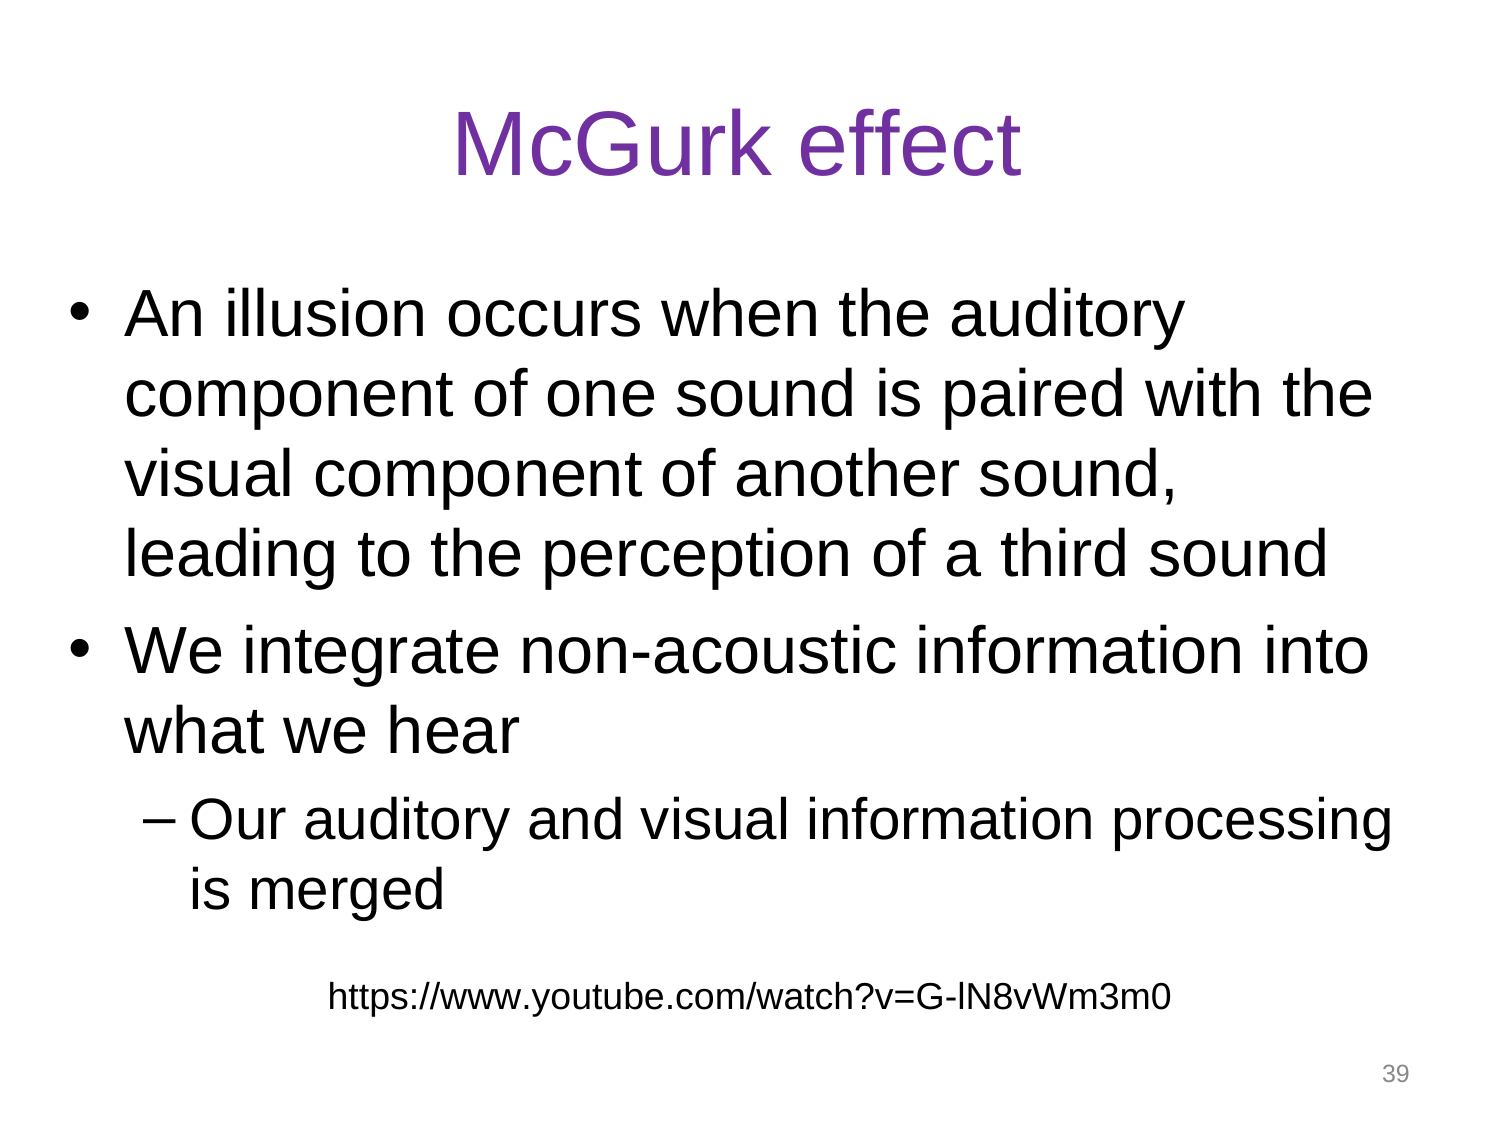

# McGurk effect
An illusion occurs when the auditory component of one sound is paired with the visual component of another sound, leading to the perception of a third sound
We integrate non-acoustic information into what we hear
Our auditory and visual information processing is merged
https://www.youtube.com/watch?v=G-lN8vWm3m0